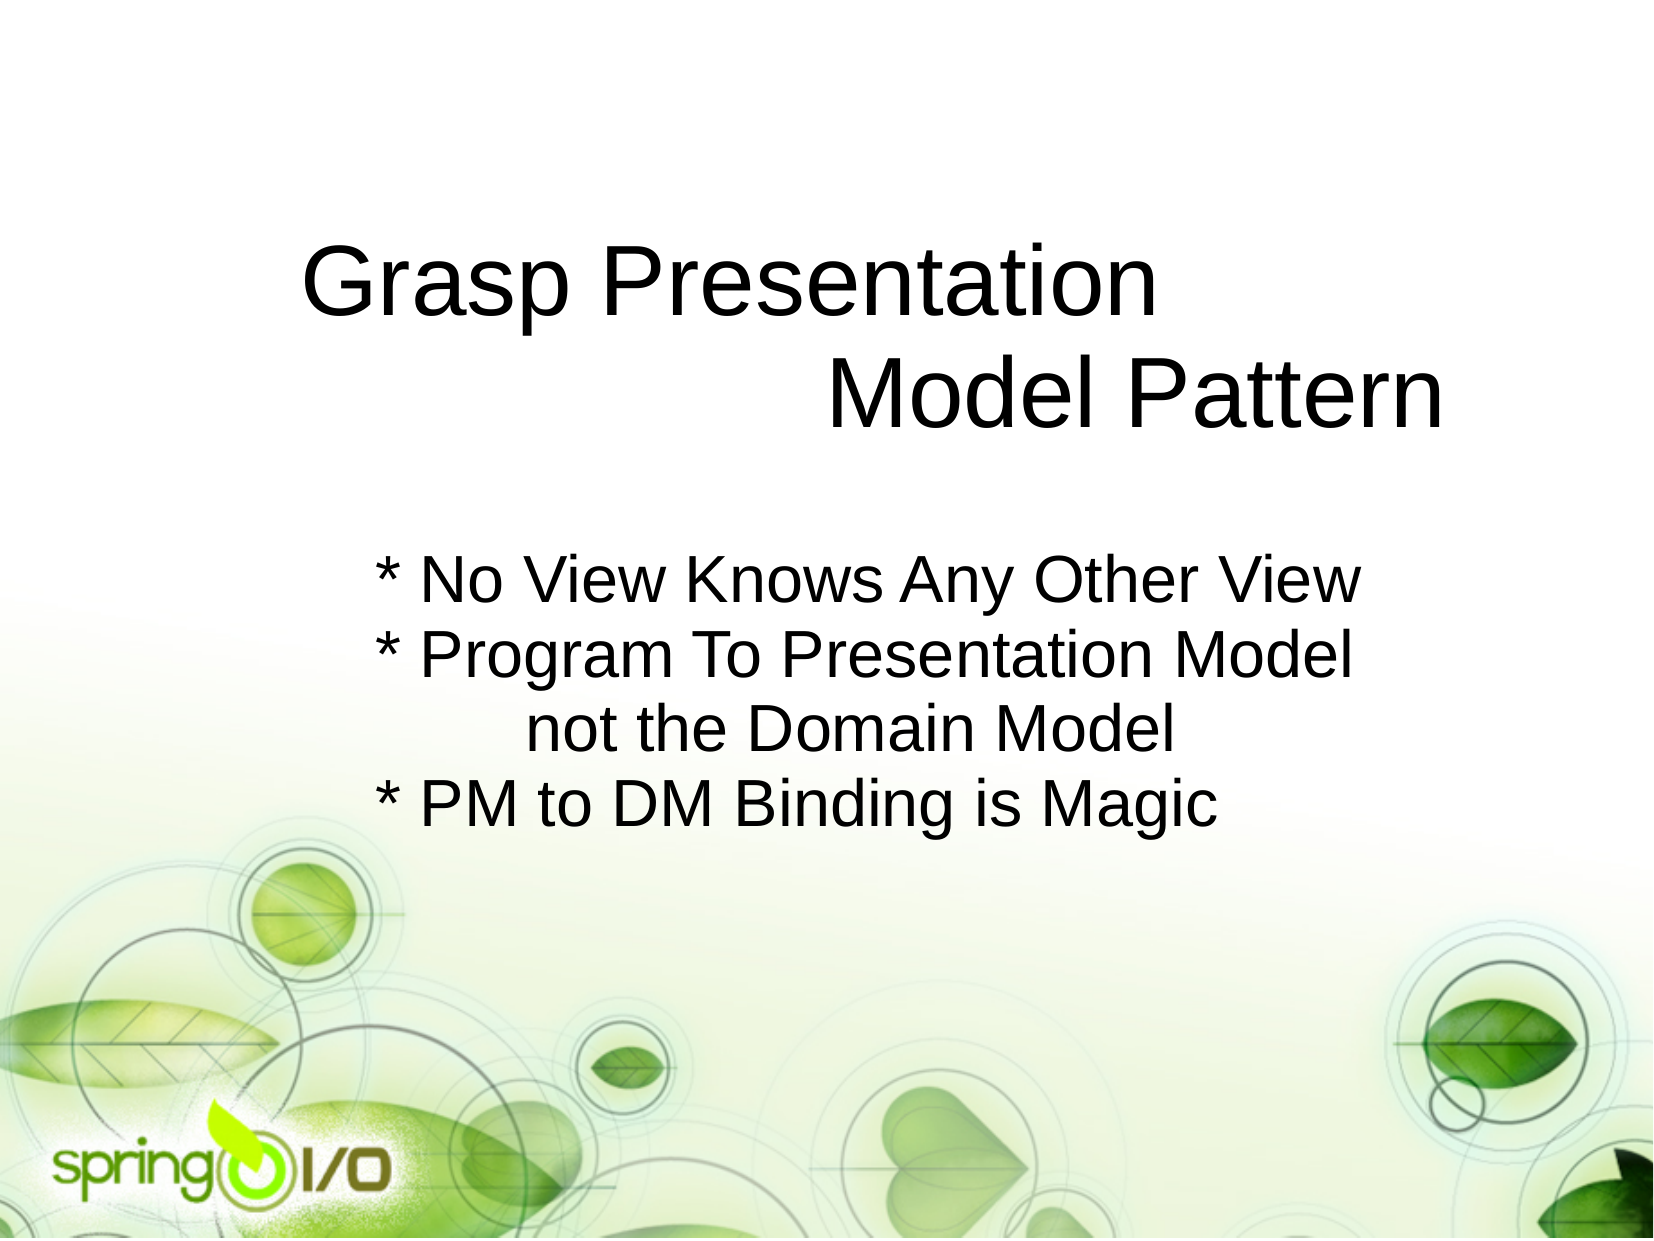

Grasp Presentation
							Model Pattern
	* No View Knows Any Other View
	* Program To Presentation Model
			not the Domain Model
	* PM to DM Binding is Magic